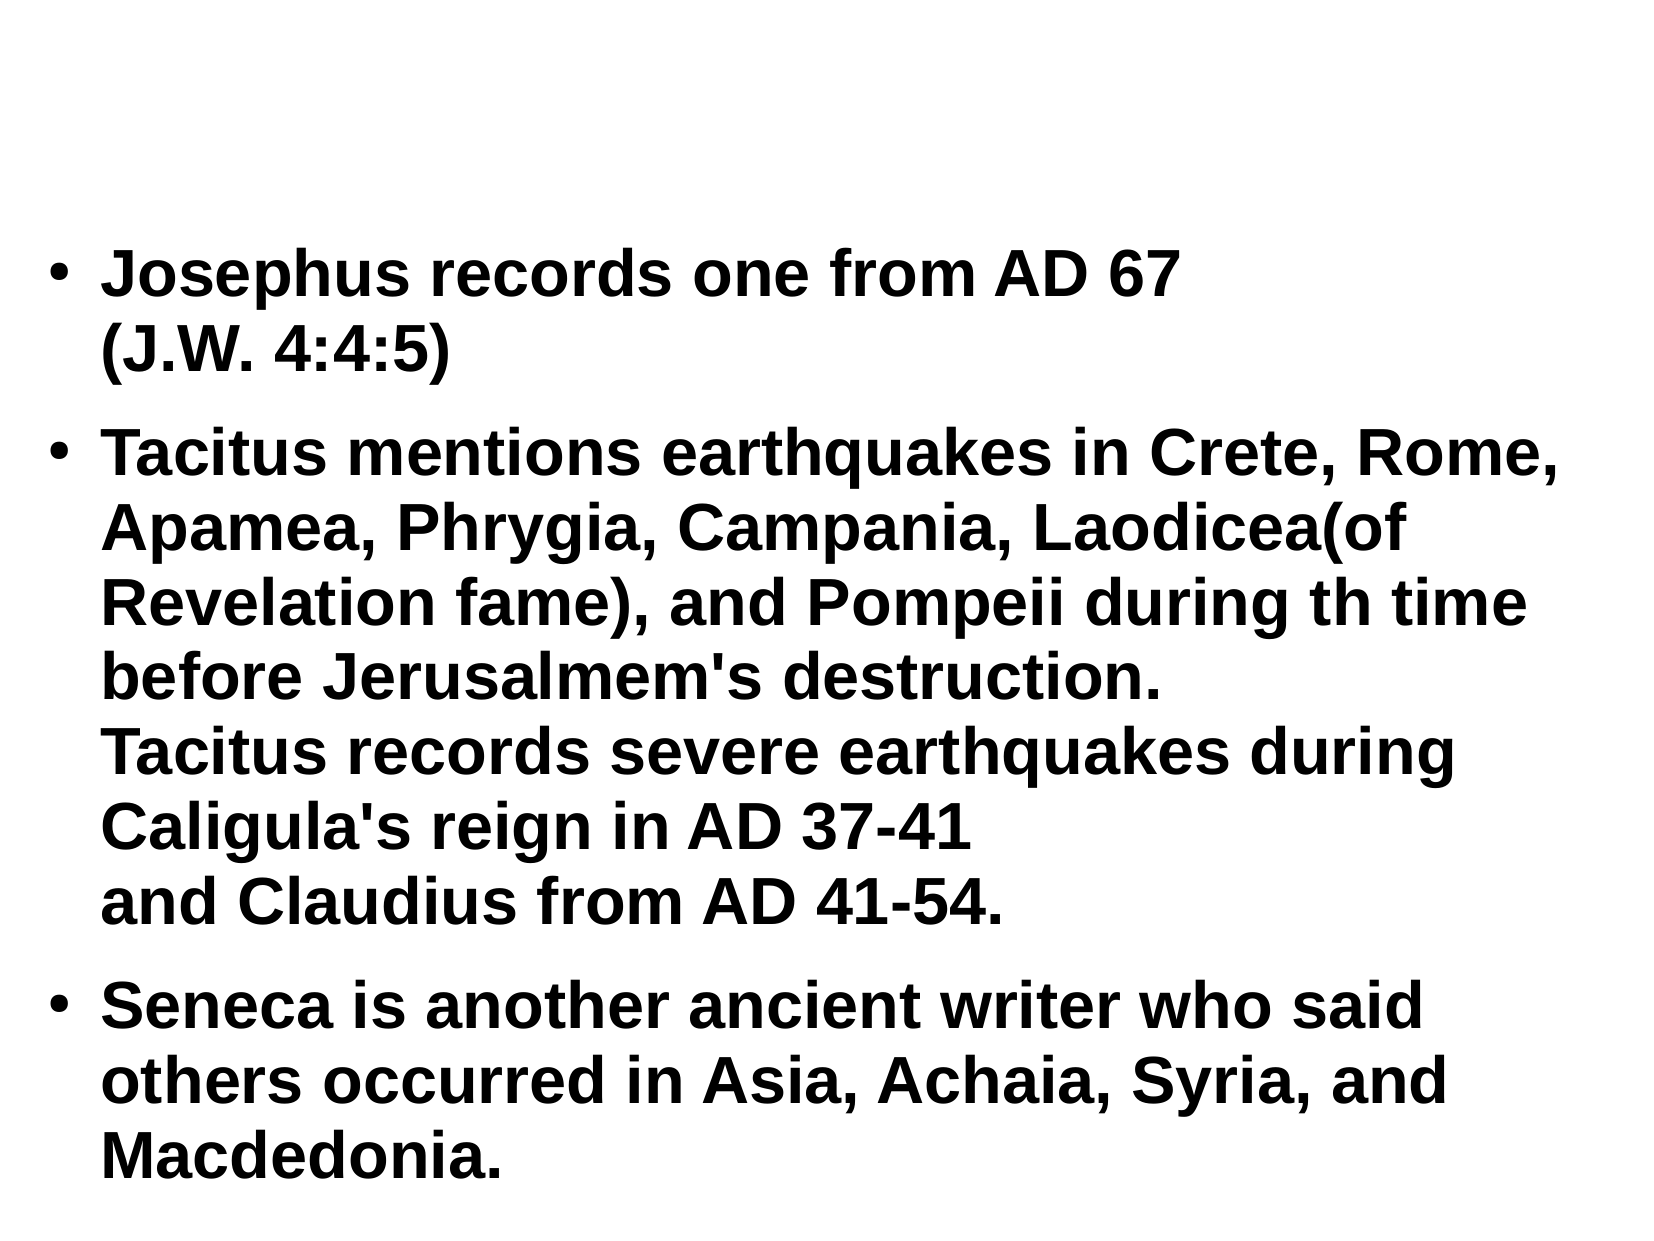

#
Josephus records one from AD 67
(J.W. 4:4:5)
Tacitus mentions earthquakes in Crete, Rome, Apamea, Phrygia, Campania, Laodicea(of Revelation fame), and Pompeii during th time before Jerusalmem's destruction.
Tacitus records severe earthquakes during Caligula's reign in AD 37-41
and Claudius from AD 41-54.
Seneca is another ancient writer who said others occurred in Asia, Achaia, Syria, and Macdedonia.